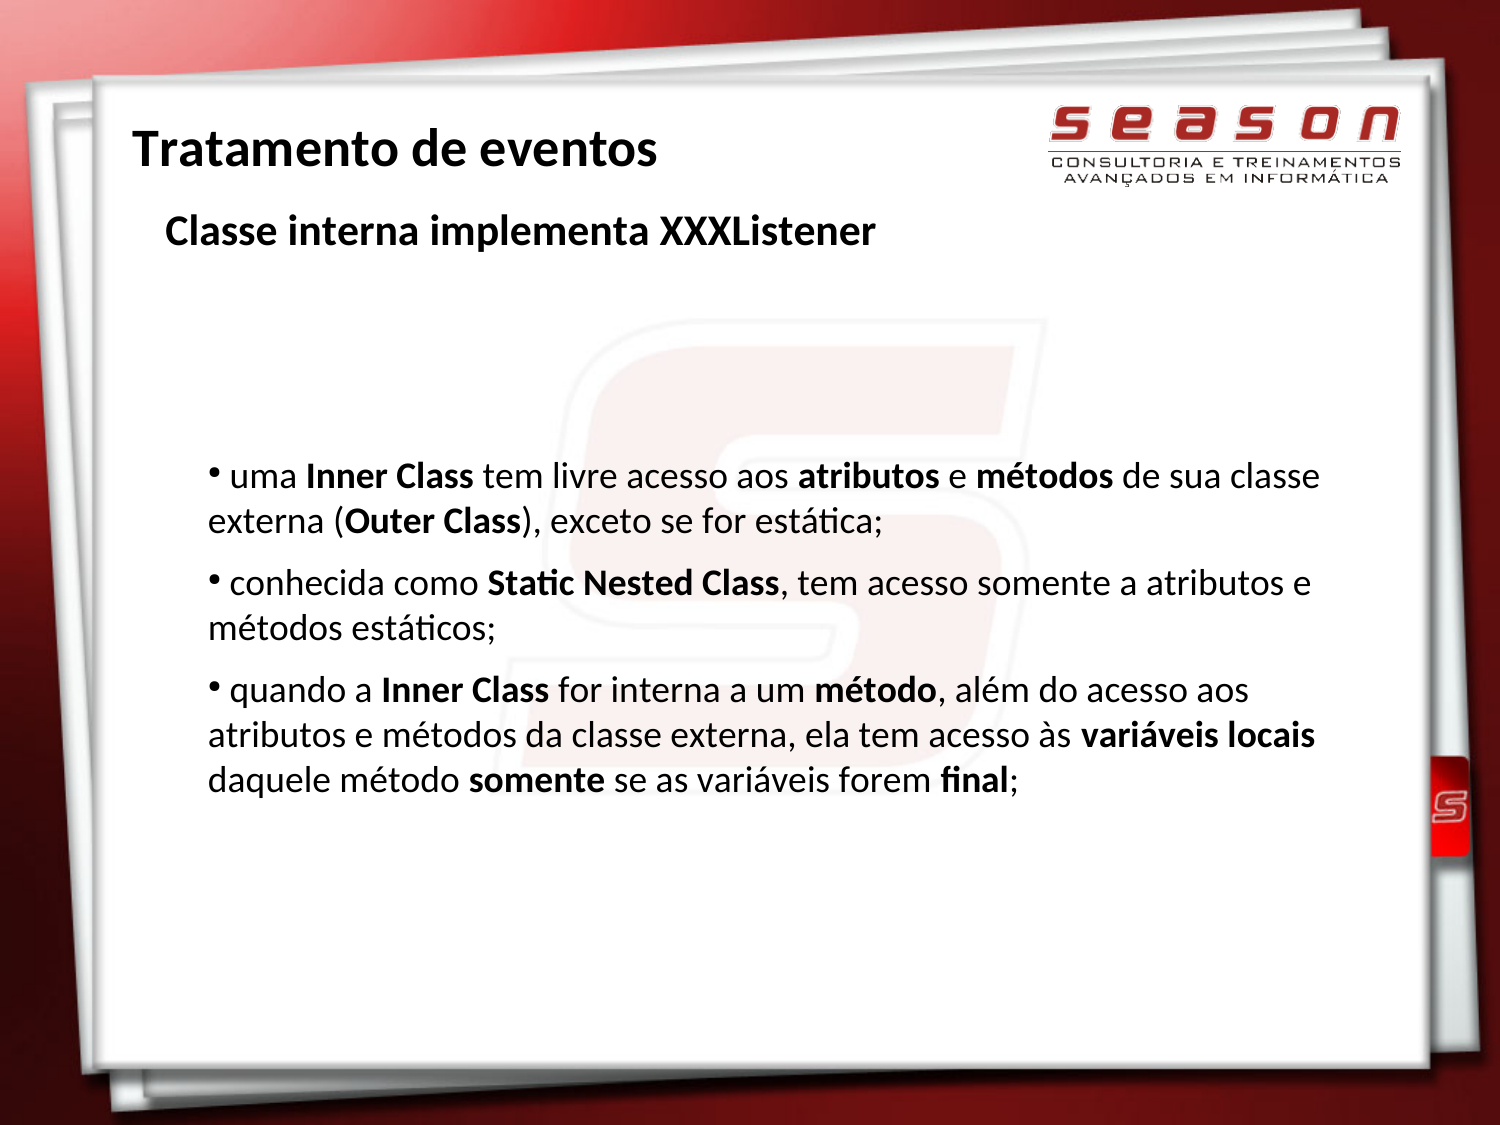

# Tratamento de eventos
Classe interna implementa XXXListener
 uma Inner Class tem livre acesso aos atributos e métodos de sua classe externa (Outer Class), exceto se for estática;
 conhecida como Static Nested Class, tem acesso somente a atributos e métodos estáticos;
 quando a Inner Class for interna a um método, além do acesso aos atributos e métodos da classe externa, ela tem acesso às variáveis locais daquele método somente se as variáveis forem final;